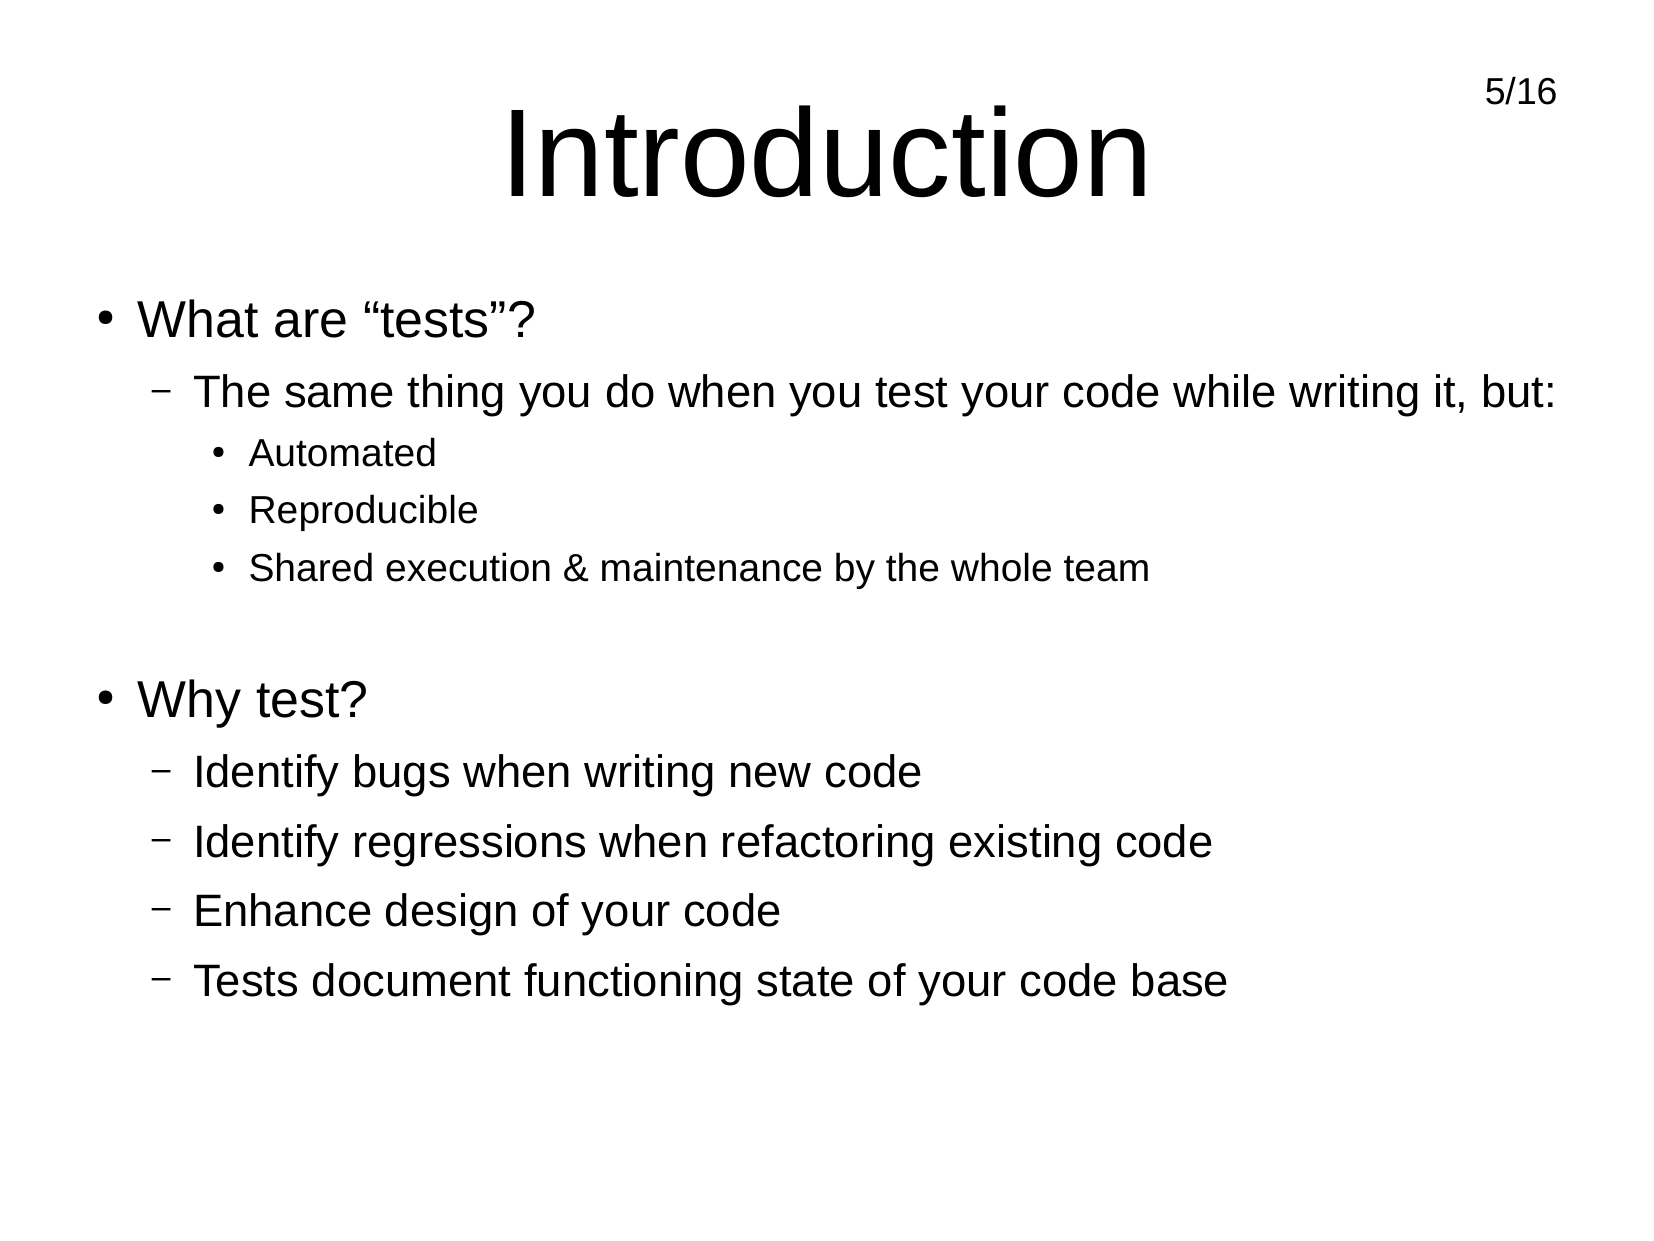

# Introduction
What are “tests”?
The same thing you do when you test your code while writing it, but:
Automated
Reproducible
Shared execution & maintenance by the whole team
Why test?
Identify bugs when writing new code
Identify regressions when refactoring existing code
Enhance design of your code
Tests document functioning state of your code base